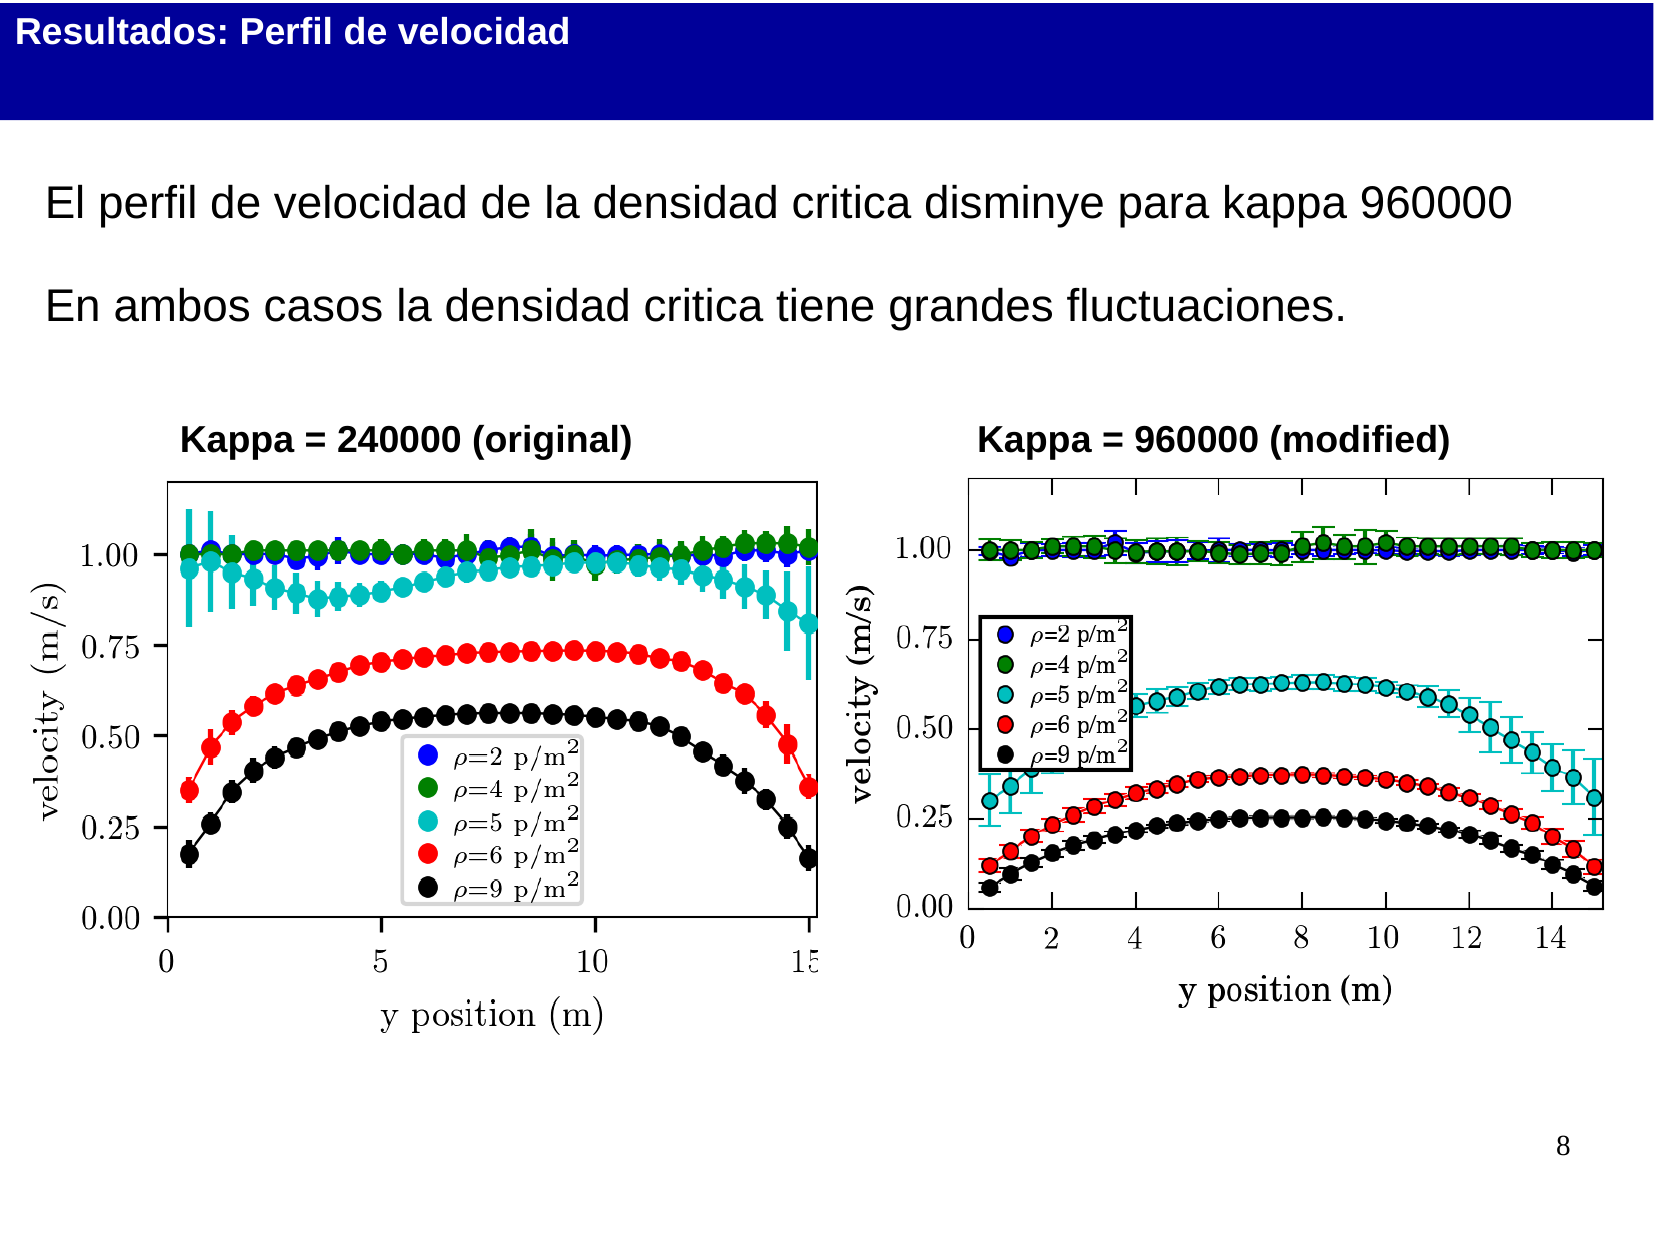

Resultados: Perfil de velocidad
El perfil de velocidad de la densidad critica disminye para kappa 960000
En ambos casos la densidad critica tiene grandes fluctuaciones.
Kappa = 240000 (original)
Kappa = 960000 (modified)
8